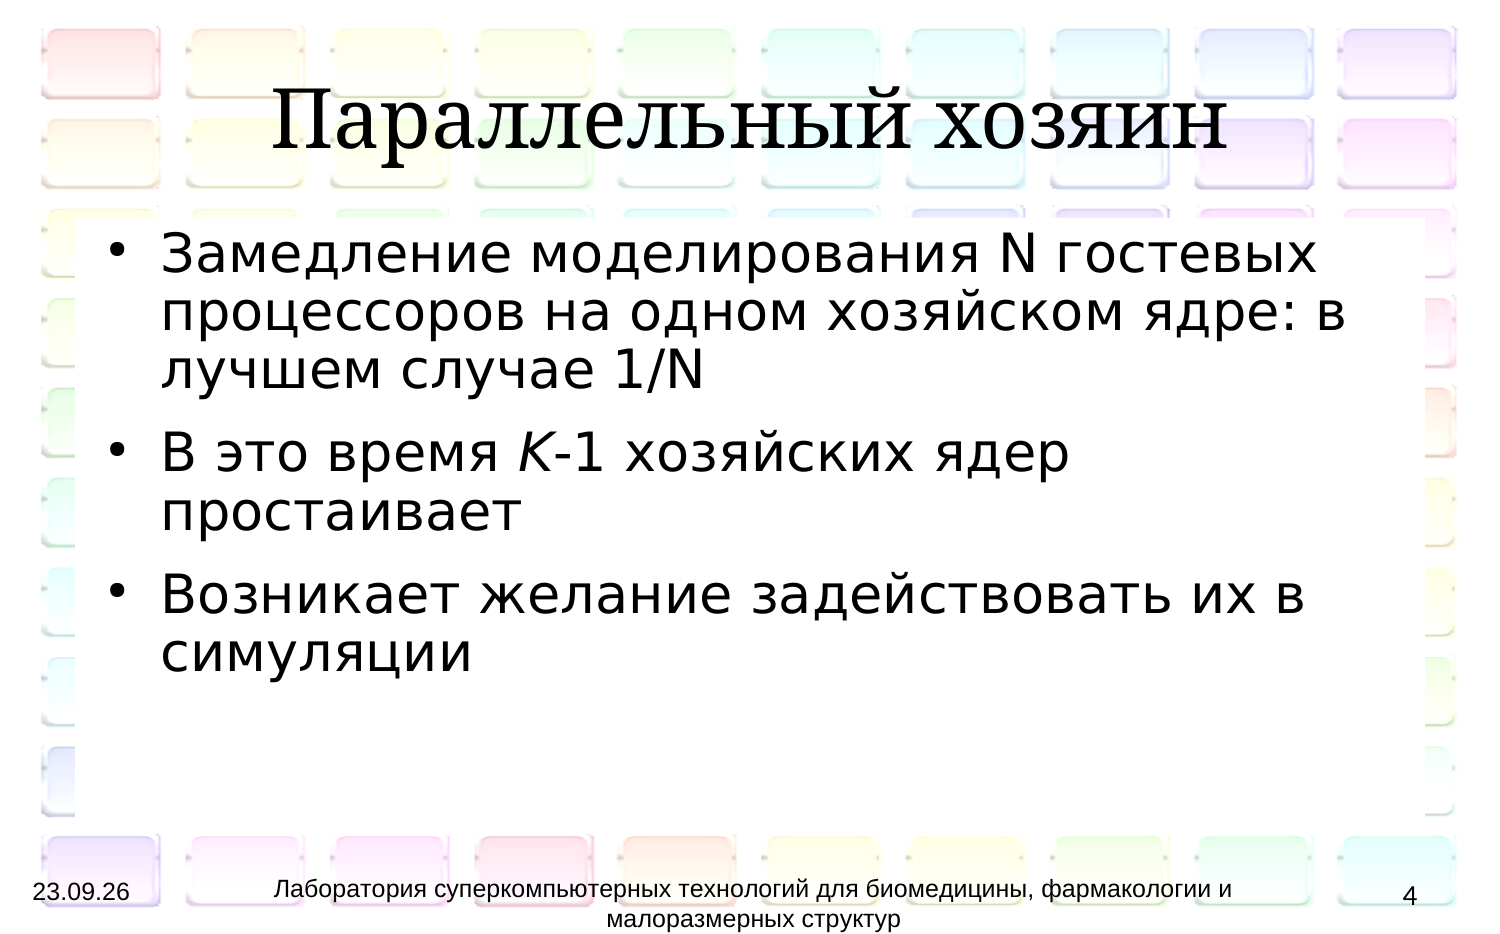

# Параллельный хозяин
Замедление моделирования N гостевых процессоров на одном хозяйском ядре: в лучшем случае 1/N
В это время K-1 хозяйских ядер простаивает
Возникает желание задействовать их в симуляции
Лаборатория суперкомпьютерных технологий для биомедицины, фармакологии и малоразмерных структур
3